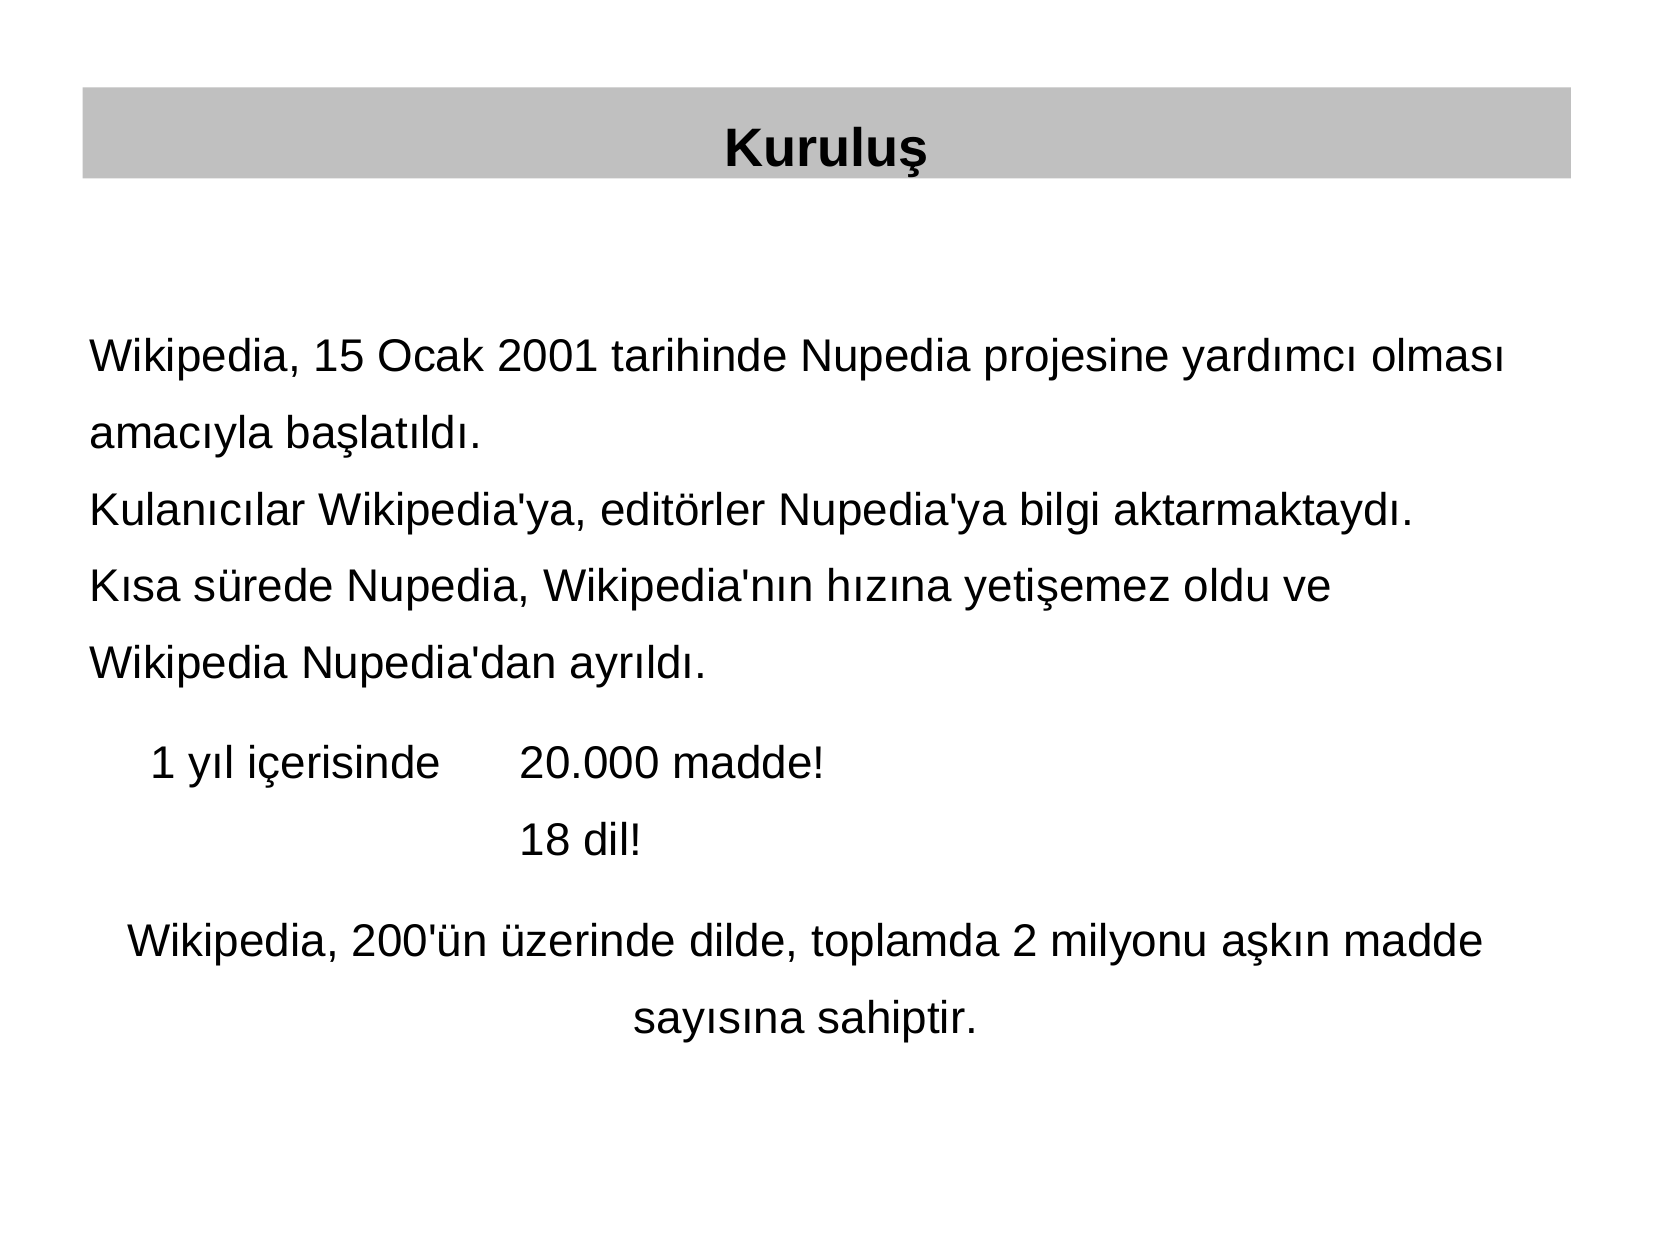

# Kuruluş
 Wikipedia, 15 Ocak 2001 tarihinde Nupedia projesine yardımcı olması amacıyla başlatıldı.
 Kulanıcılar Wikipedia'ya, editörler Nupedia'ya bilgi aktarmaktaydı.
 Kısa sürede Nupedia, Wikipedia'nın hızına yetişemez oldu ve Wikipedia Nupedia'dan ayrıldı.
	1 yıl içerisinde 	20.000 madde!
						18 dil!
Wikipedia, 200'ün üzerinde dilde, toplamda 2 milyonu aşkın madde sayısına sahiptir.